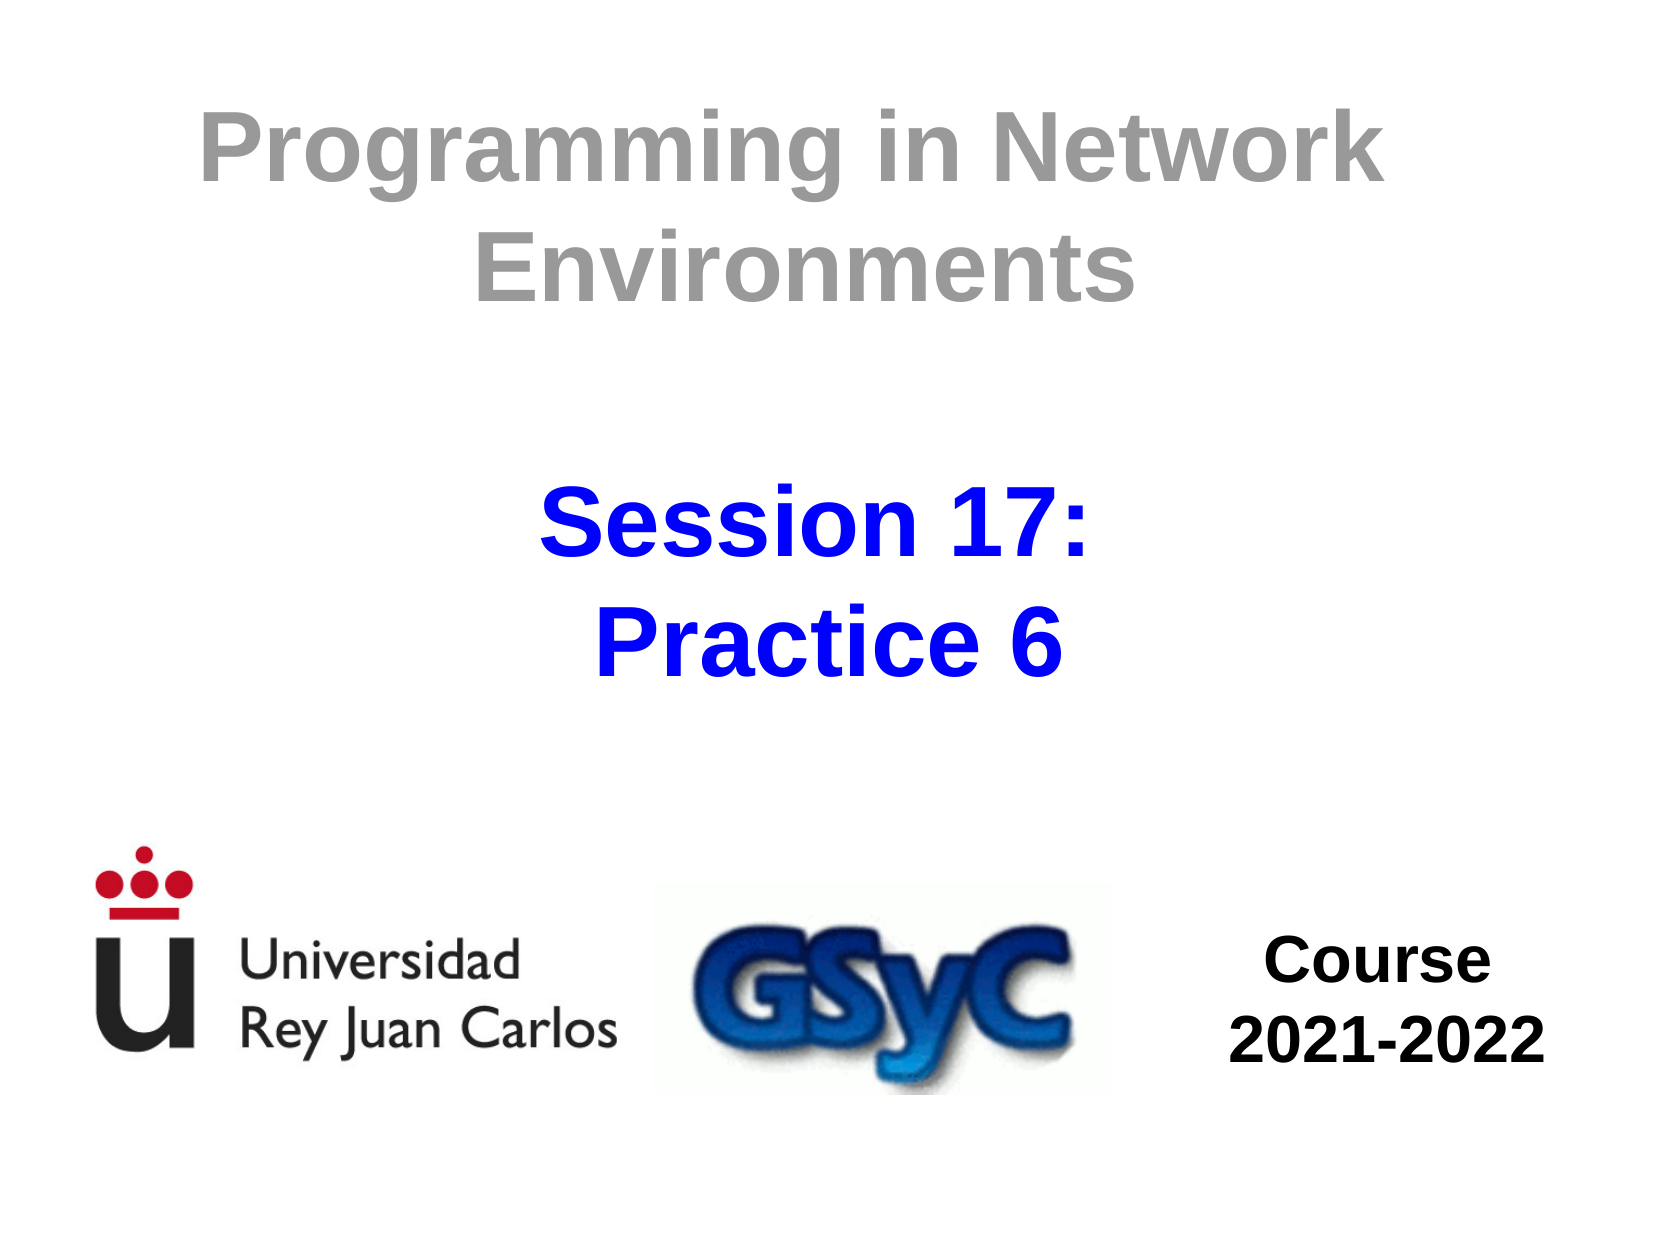

# Programming in Network Environments
Session 17:
Practice 6
Course
2021-2022